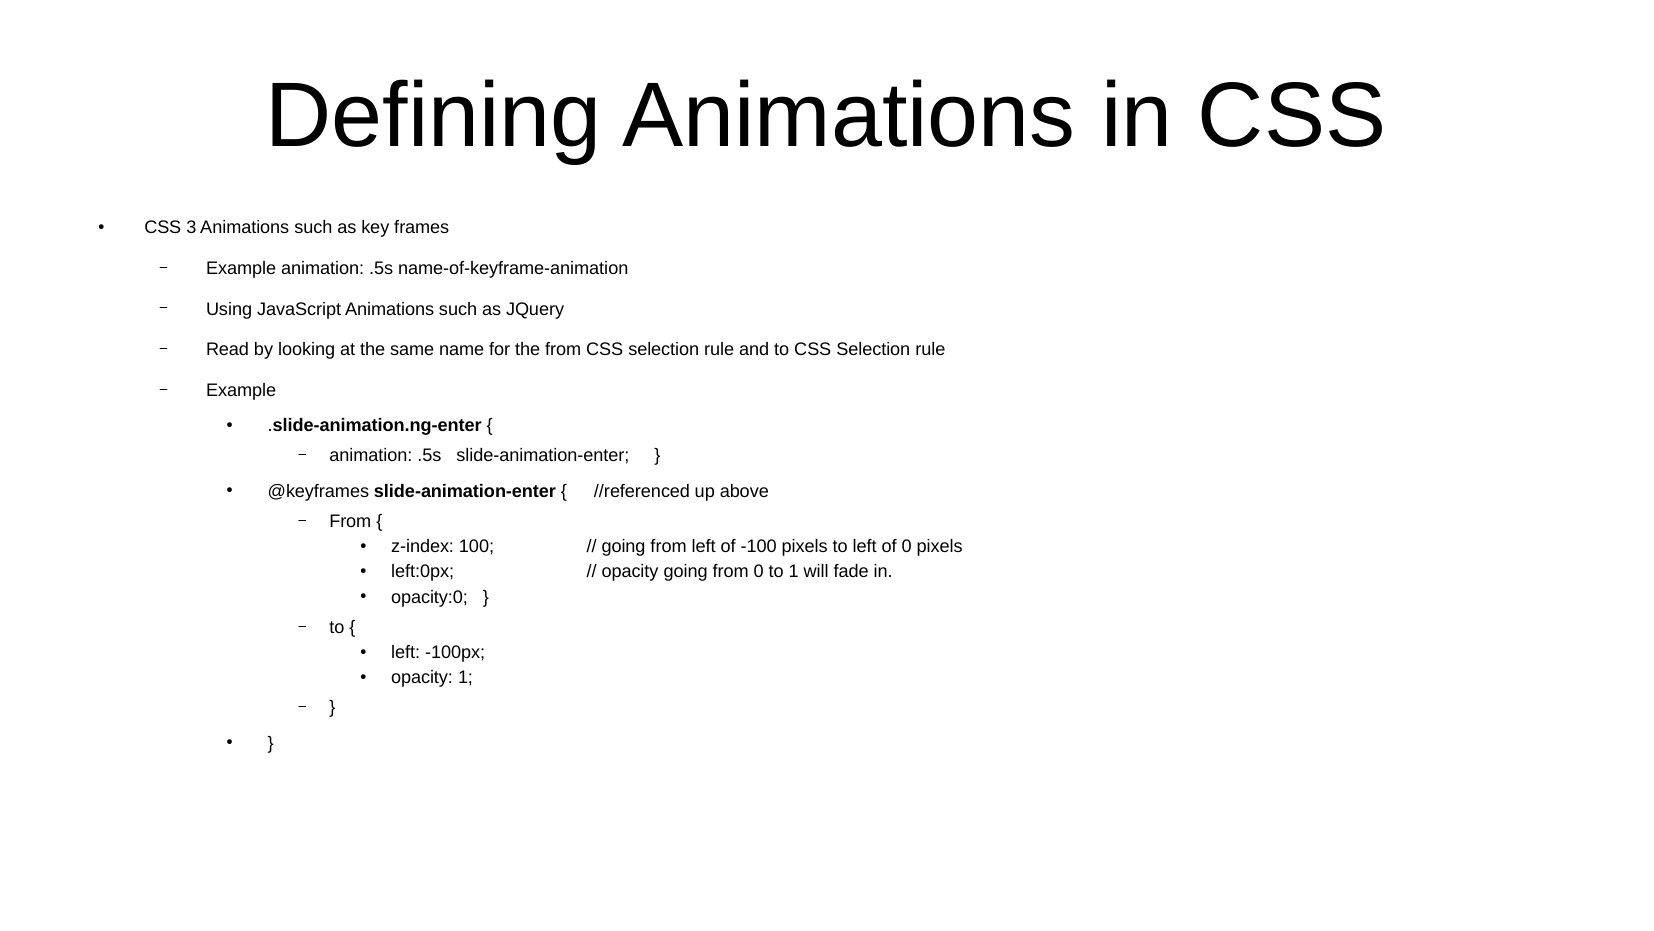

# Defining Animations in CSS
CSS 3 Animations such as key frames
Example animation: .5s name-of-keyframe-animation
Using JavaScript Animations such as JQuery
Read by looking at the same name for the from CSS selection rule and to CSS Selection rule
Example
.slide-animation.ng-enter {
animation: .5s slide-animation-enter; }
@keyframes slide-animation-enter {				//referenced up above
From {
z-index: 100;					 // going from left of -100 pixels to left of 0 pixels
left:0px; 				 // opacity going from 0 to 1 will fade in.
opacity:0; }
to {
left: -100px;
opacity: 1;
}
}